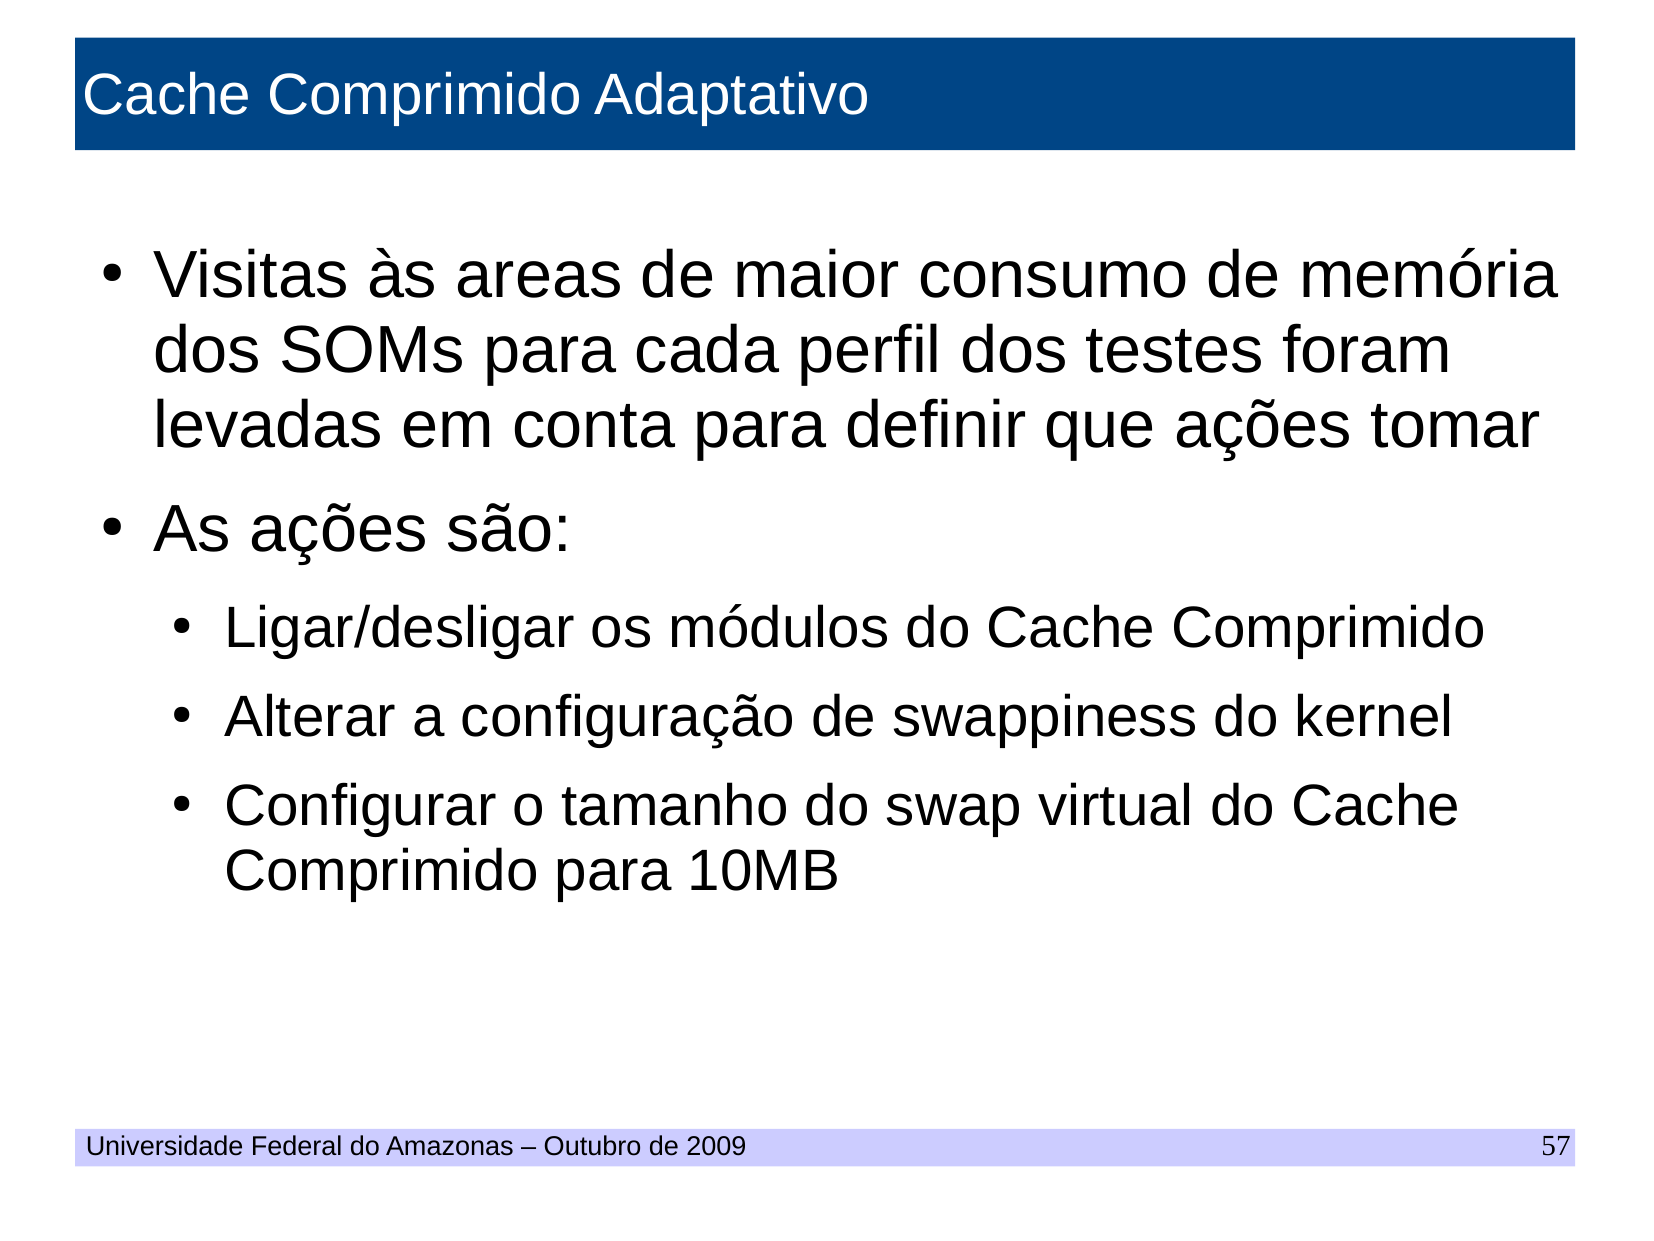

# Cache Comprimido Adaptativo
Visitas às areas de maior consumo de memória dos SOMs para cada perfil dos testes foram levadas em conta para definir que ações tomar
As ações são:
Ligar/desligar os módulos do Cache Comprimido
Alterar a configuração de swappiness do kernel
Configurar o tamanho do swap virtual do Cache Comprimido para 10MB
57